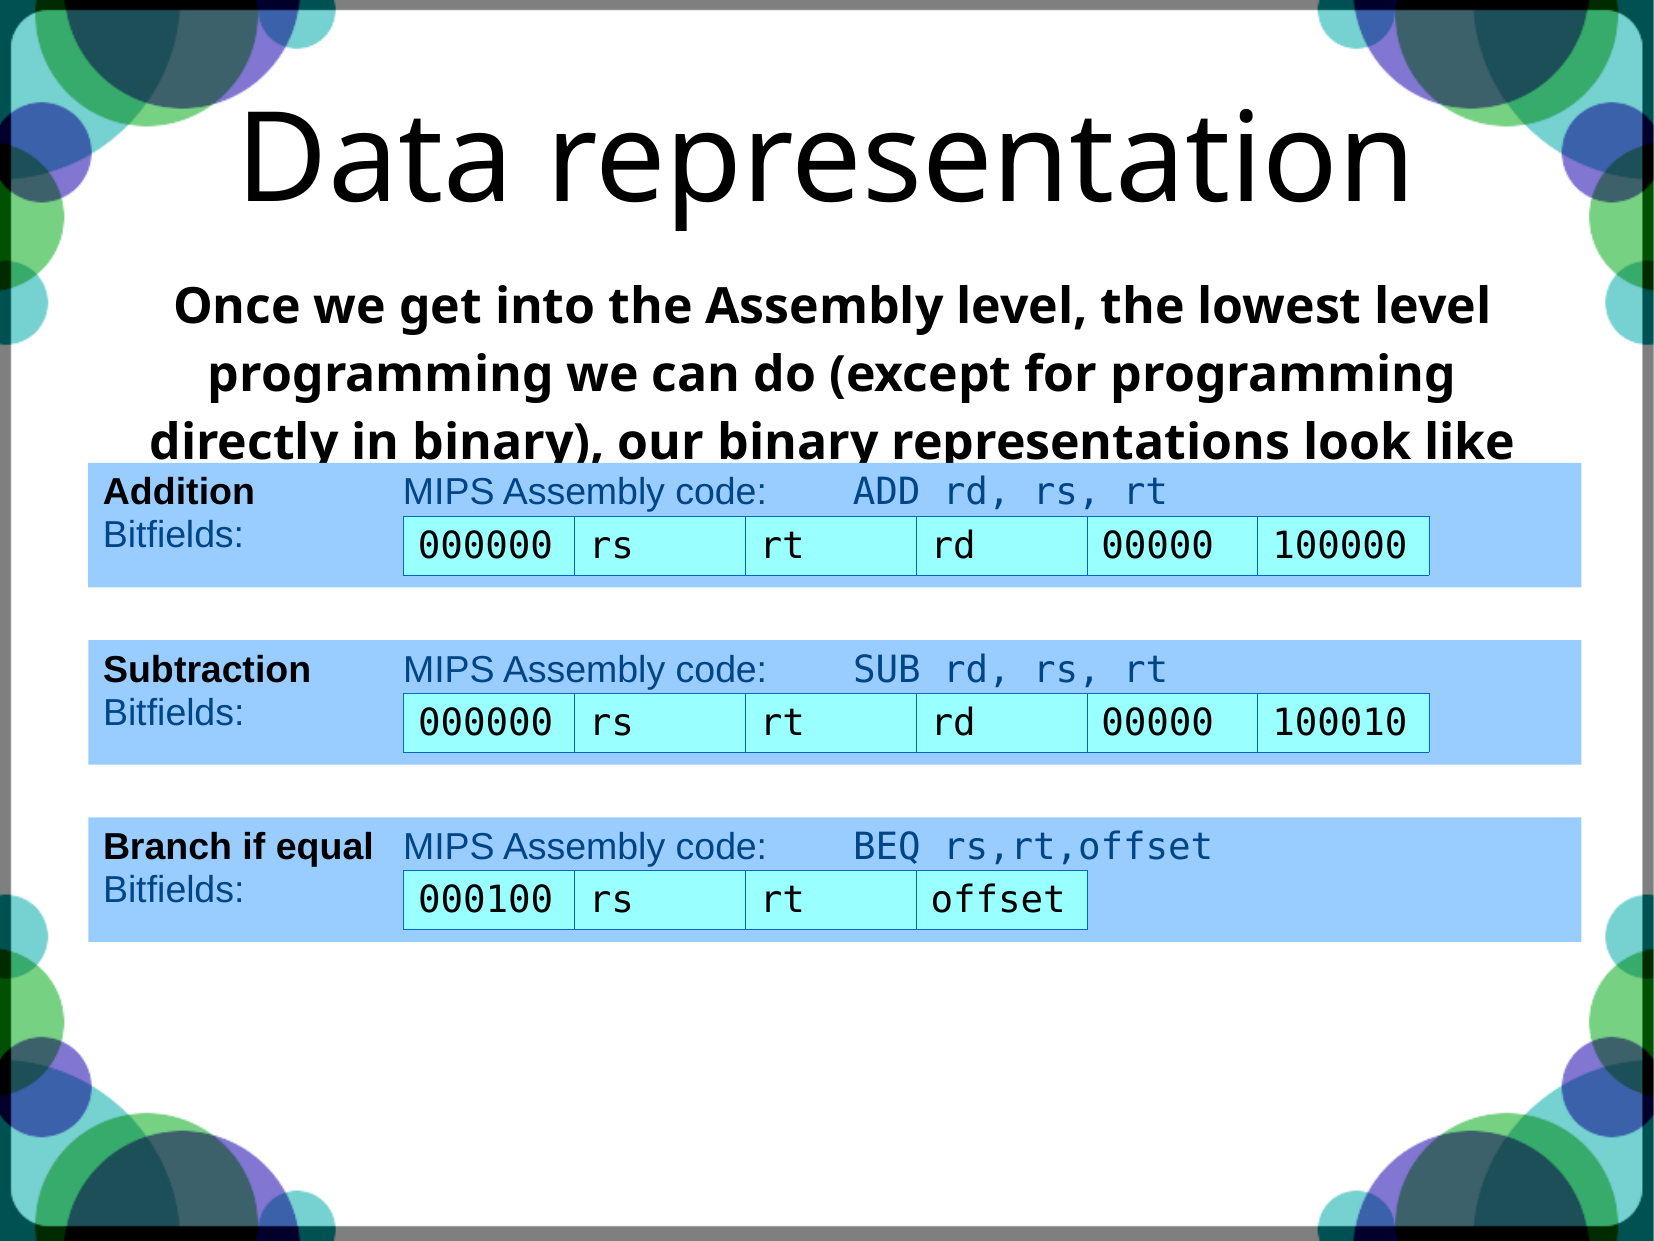

# Data representation
Once we get into the Assembly level, the lowest level programming we can do (except for programming directly in binary), our binary representations look like this:
Addition		MIPS Assembly code: 		ADD rd, rs, rt
Bitfields:
| 000000 | rs | rt | rd | 00000 | 100000 |
| --- | --- | --- | --- | --- | --- |
Subtraction		MIPS Assembly code: 		SUB rd, rs, rt
Bitfields:
| 000000 | rs | rt | rd | 00000 | 100010 |
| --- | --- | --- | --- | --- | --- |
Branch if equal	MIPS Assembly code: 		BEQ rs,rt,offset
Bitfields:
| 000100 | rs | rt | offset |
| --- | --- | --- | --- |